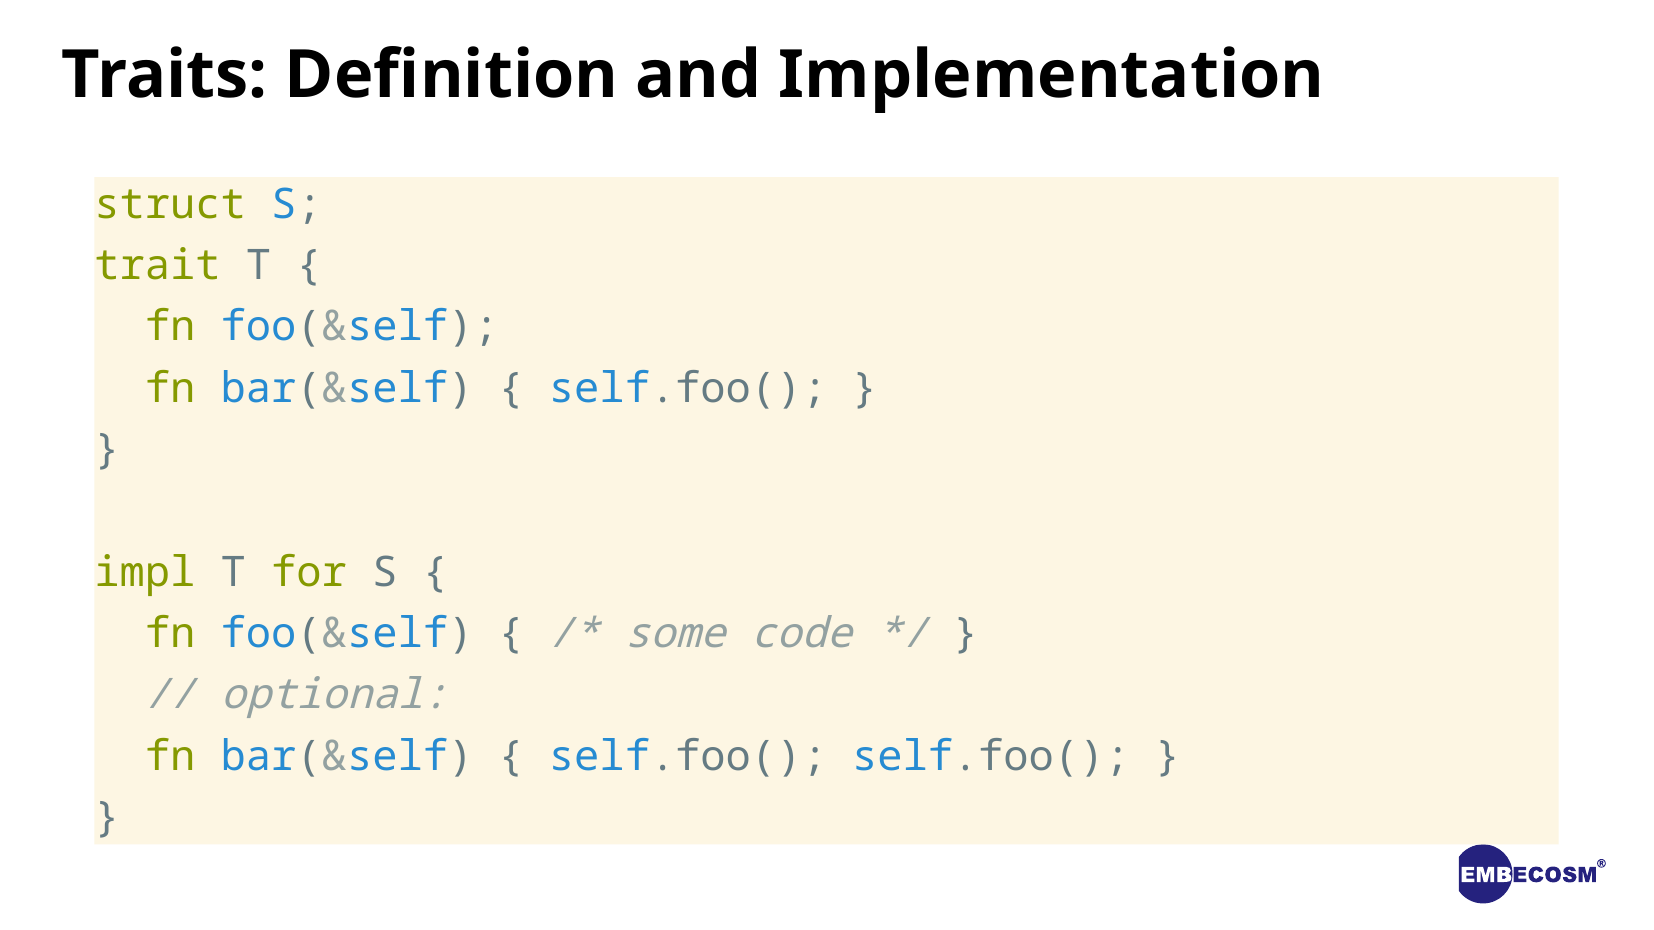

# Traits: Definition and Implementation
struct S;
trait T {
 fn foo(&self);
 fn bar(&self) { self.foo(); }
}
impl T for S {
 fn foo(&self) { /* some code */ }
 // optional:
 fn bar(&self) { self.foo(); self.foo(); }
}